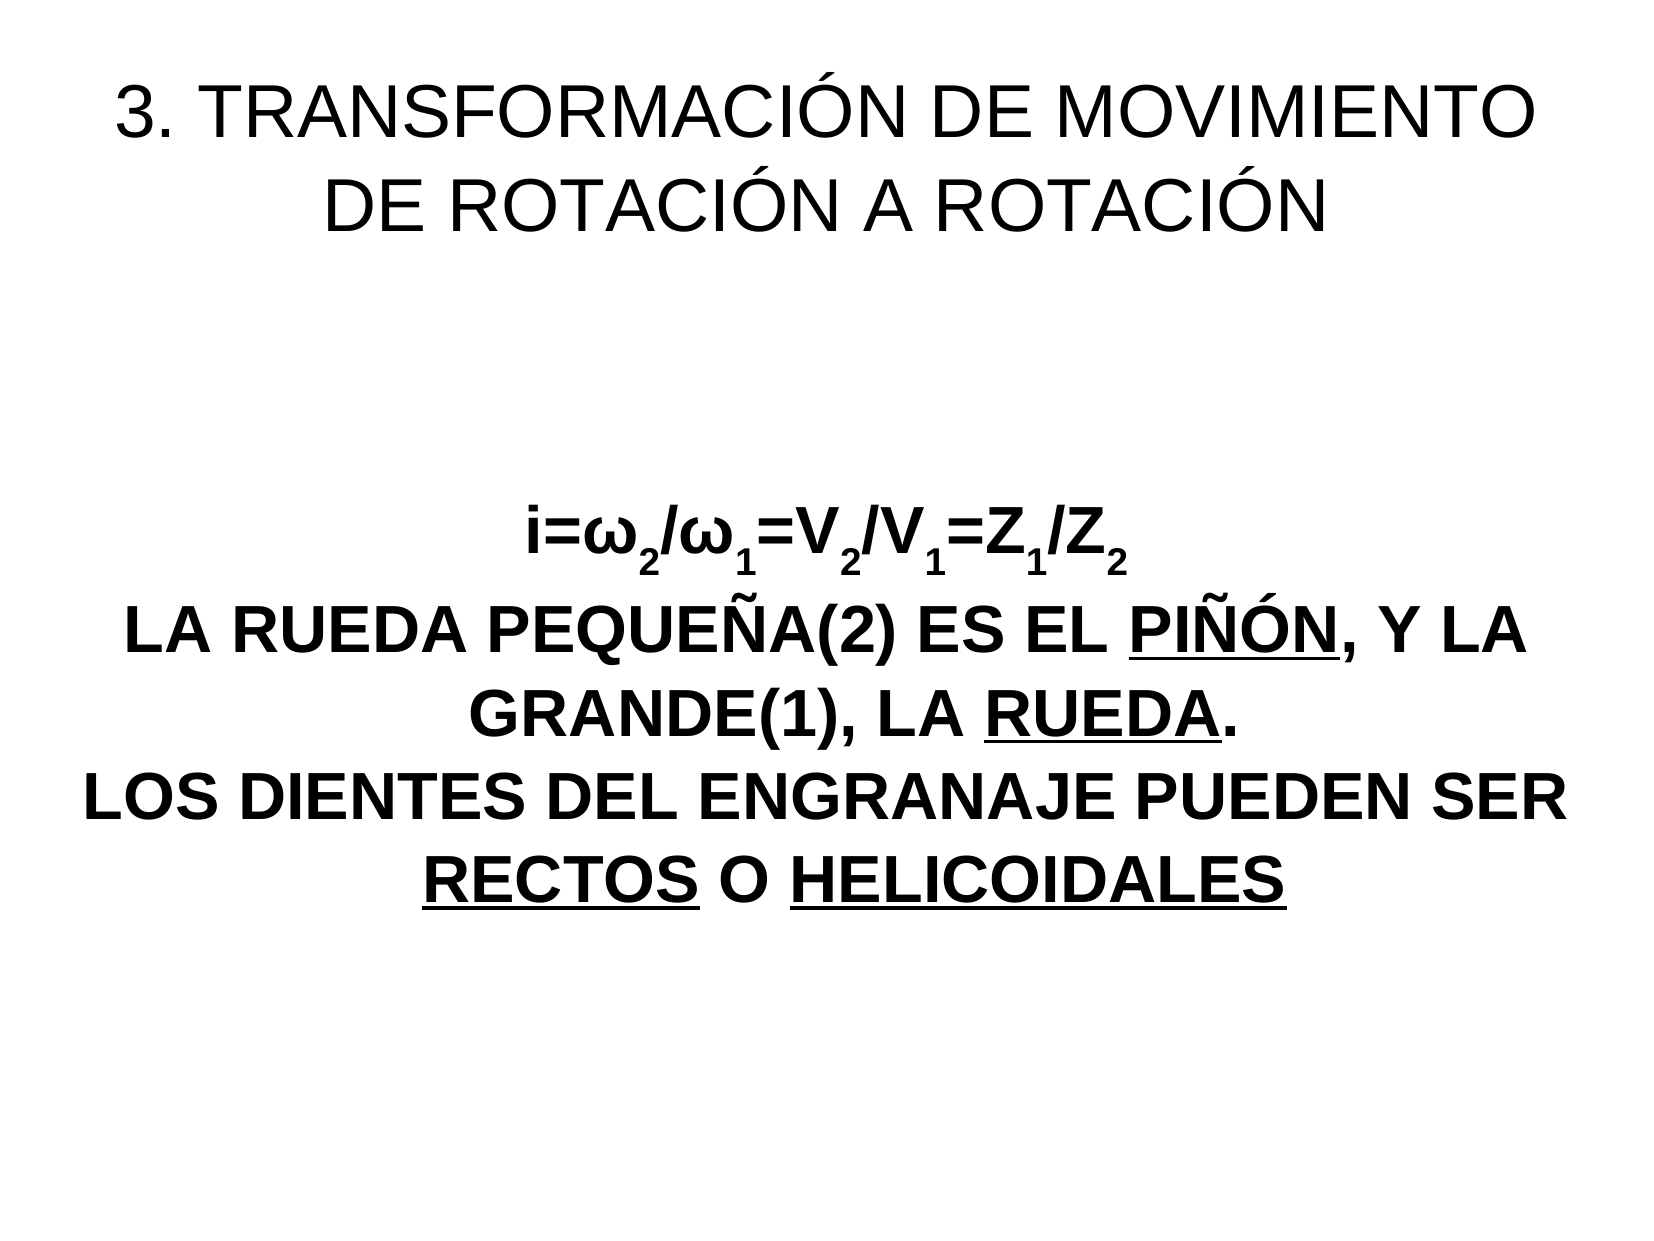

# 3. TRANSFORMACIÓN DE MOVIMIENTO DE ROTACIÓN A ROTACIÓN
i=ω2/ω1=V2/V1=Z1/Z2
LA RUEDA PEQUEÑA(2) ES EL PIÑÓN, Y LA GRANDE(1), LA RUEDA.
LOS DIENTES DEL ENGRANAJE PUEDEN SER RECTOS O HELICOIDALES